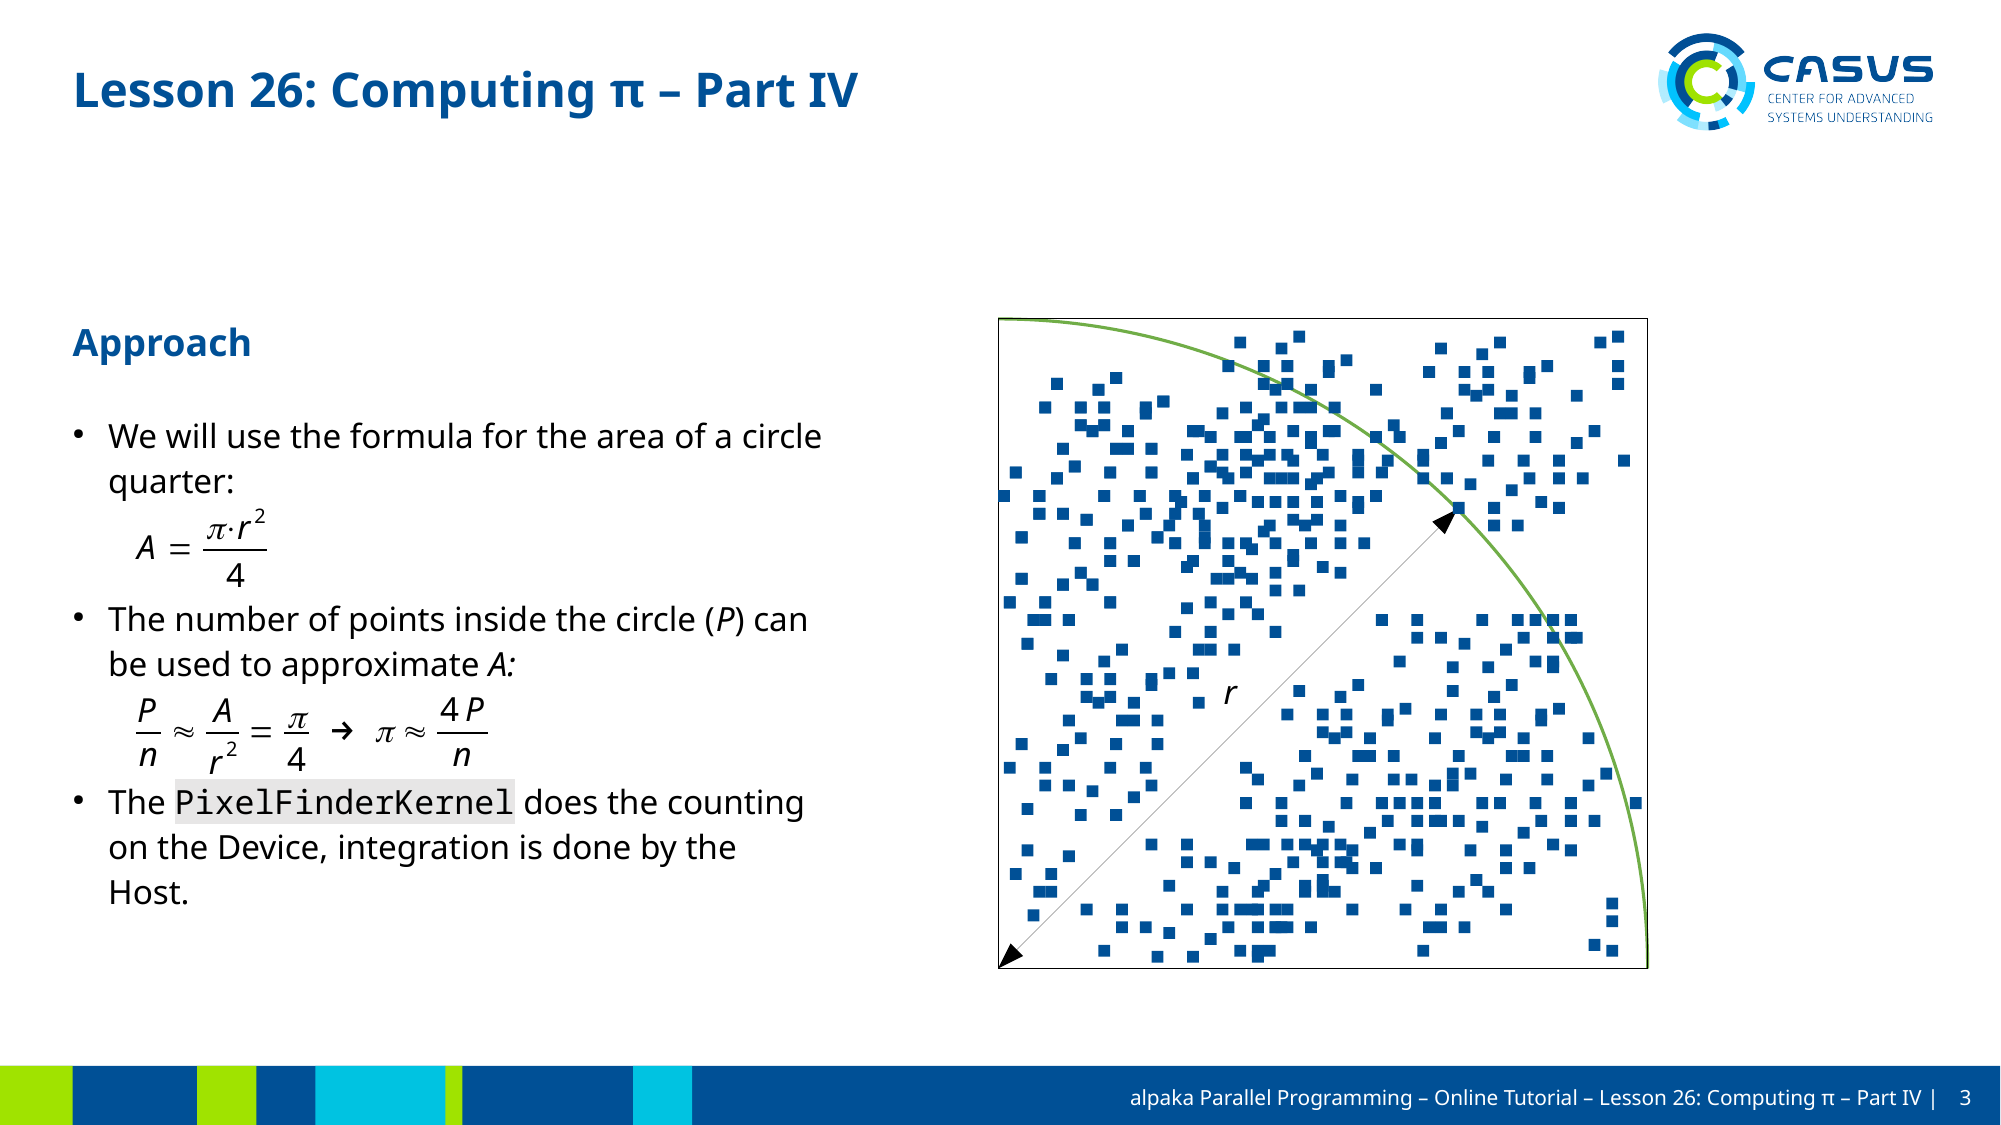

# Lesson 26: Computing π – Part IV
Approach
We will use the formula for the area of a circle quarter:
The number of points inside the circle (P) can be used to approximate A:
The PixelFinderKernel does the counting on the Device, integration is done by the Host.
r
alpaka Parallel Programming – Online Tutorial – Lesson 26: Computing π – Part IV
3